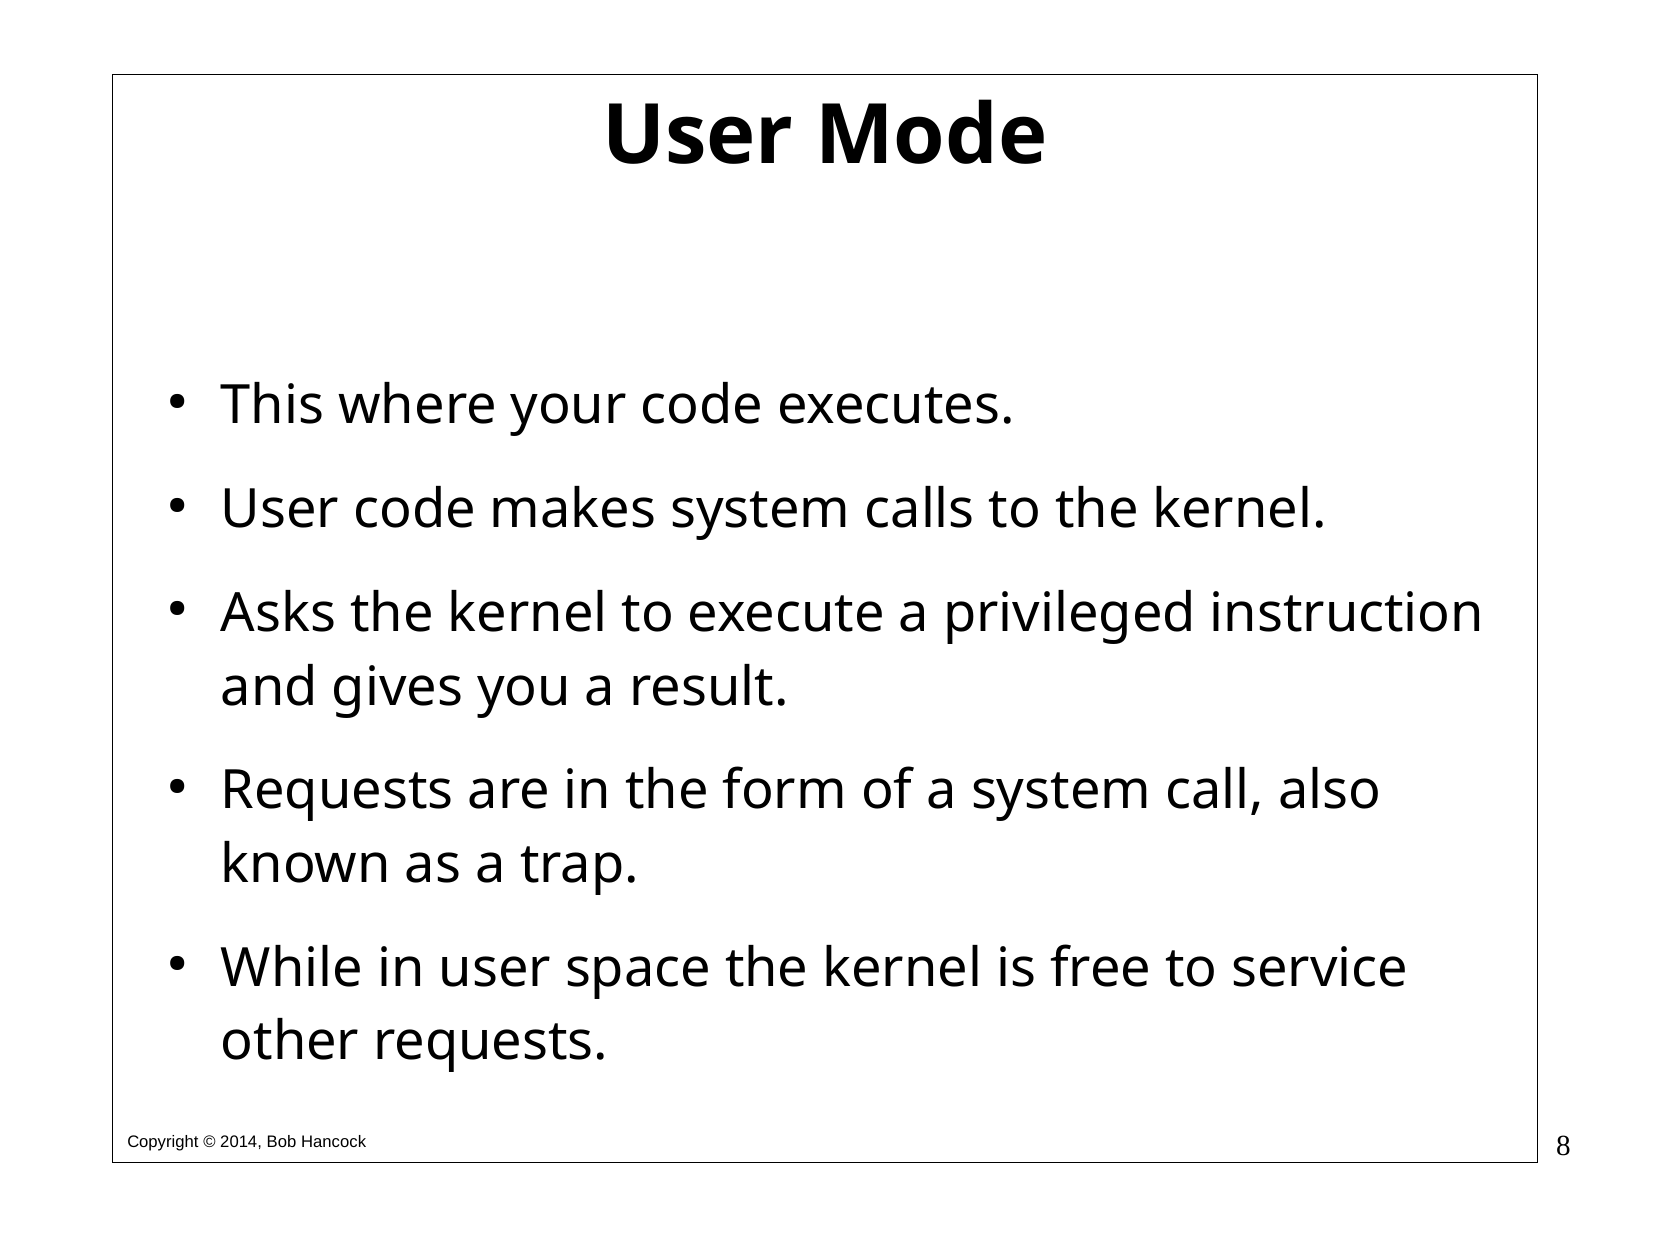

# User Mode
This where your code executes.
User code makes system calls to the kernel.
Asks the kernel to execute a privileged instruction and gives you a result.
Requests are in the form of a system call, also known as a trap.
While in user space the kernel is free to service other requests.
Copyright © 2014, Bob Hancock
8